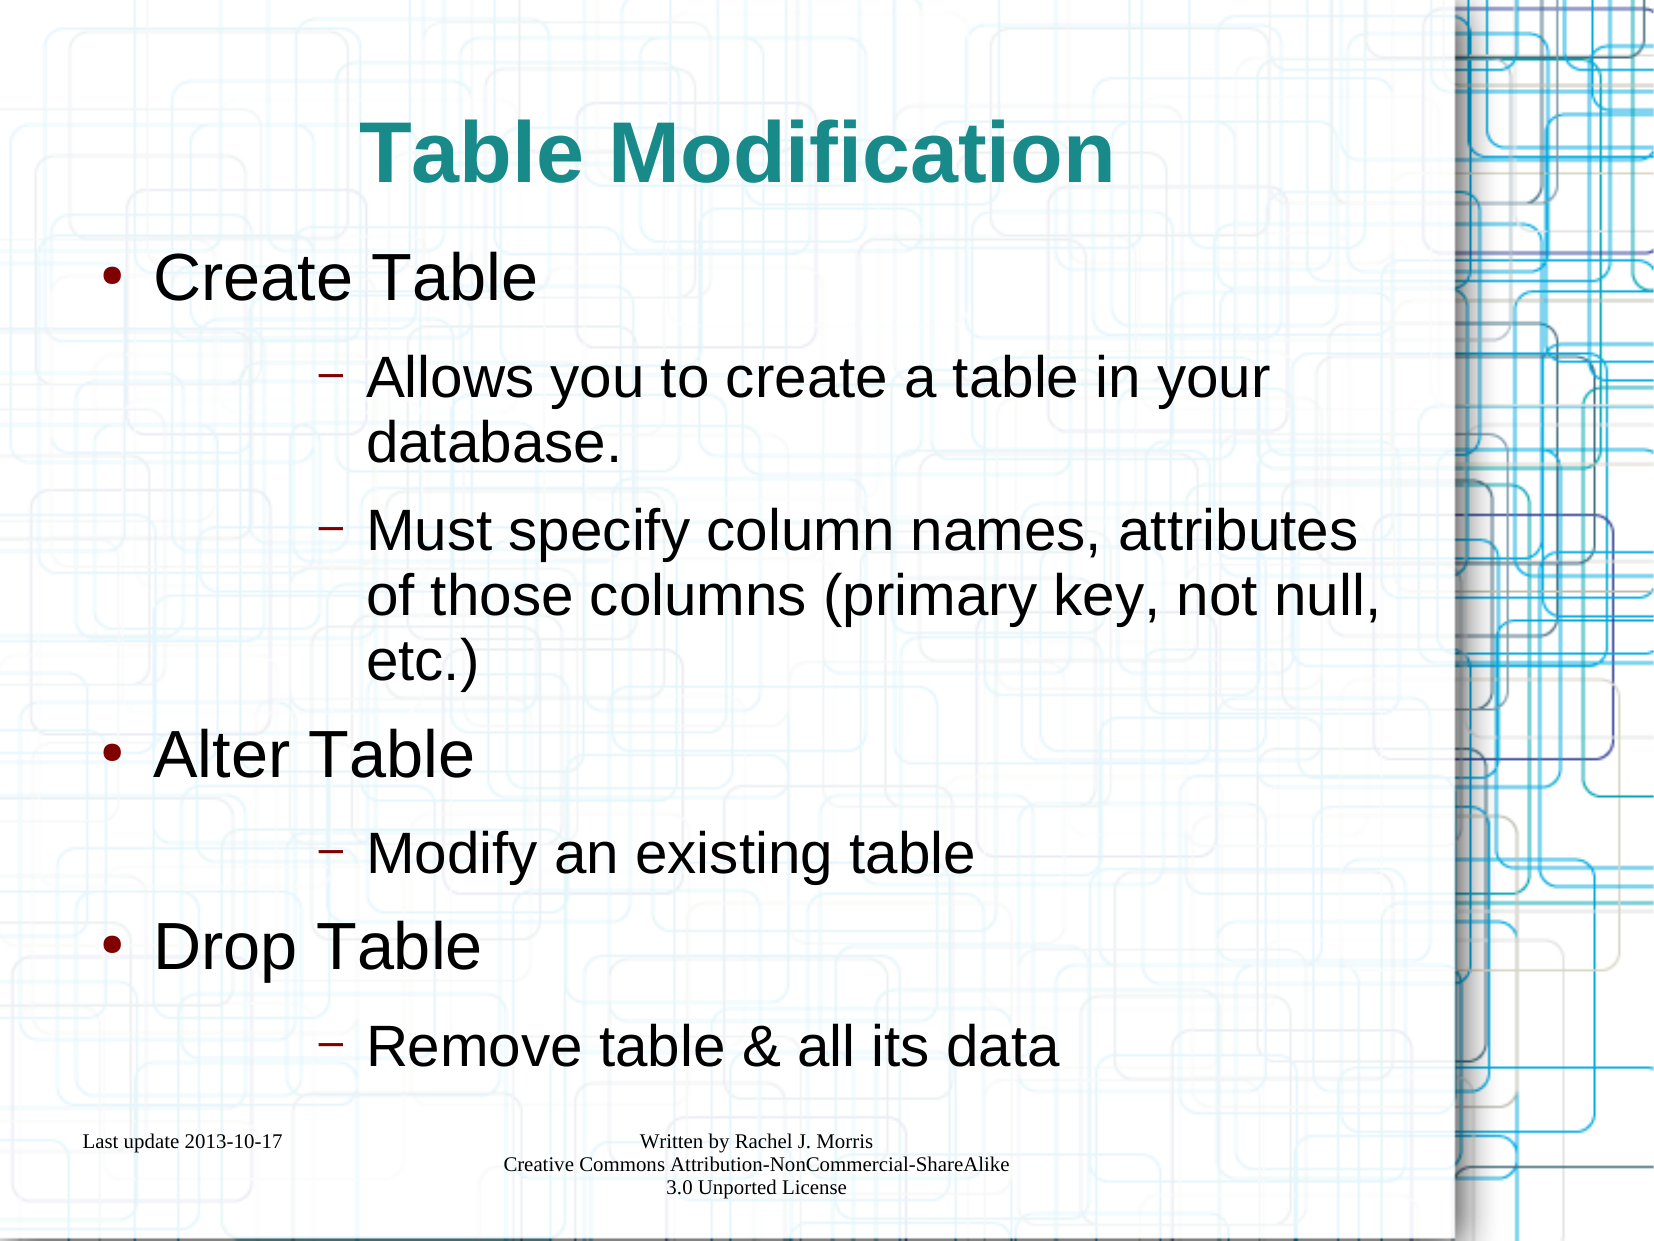

# Table Modification
Create Table
Allows you to create a table in your database.
Must specify column names, attributes of those columns (primary key, not null, etc.)
Alter Table
Modify an existing table
Drop Table
Remove table & all its data